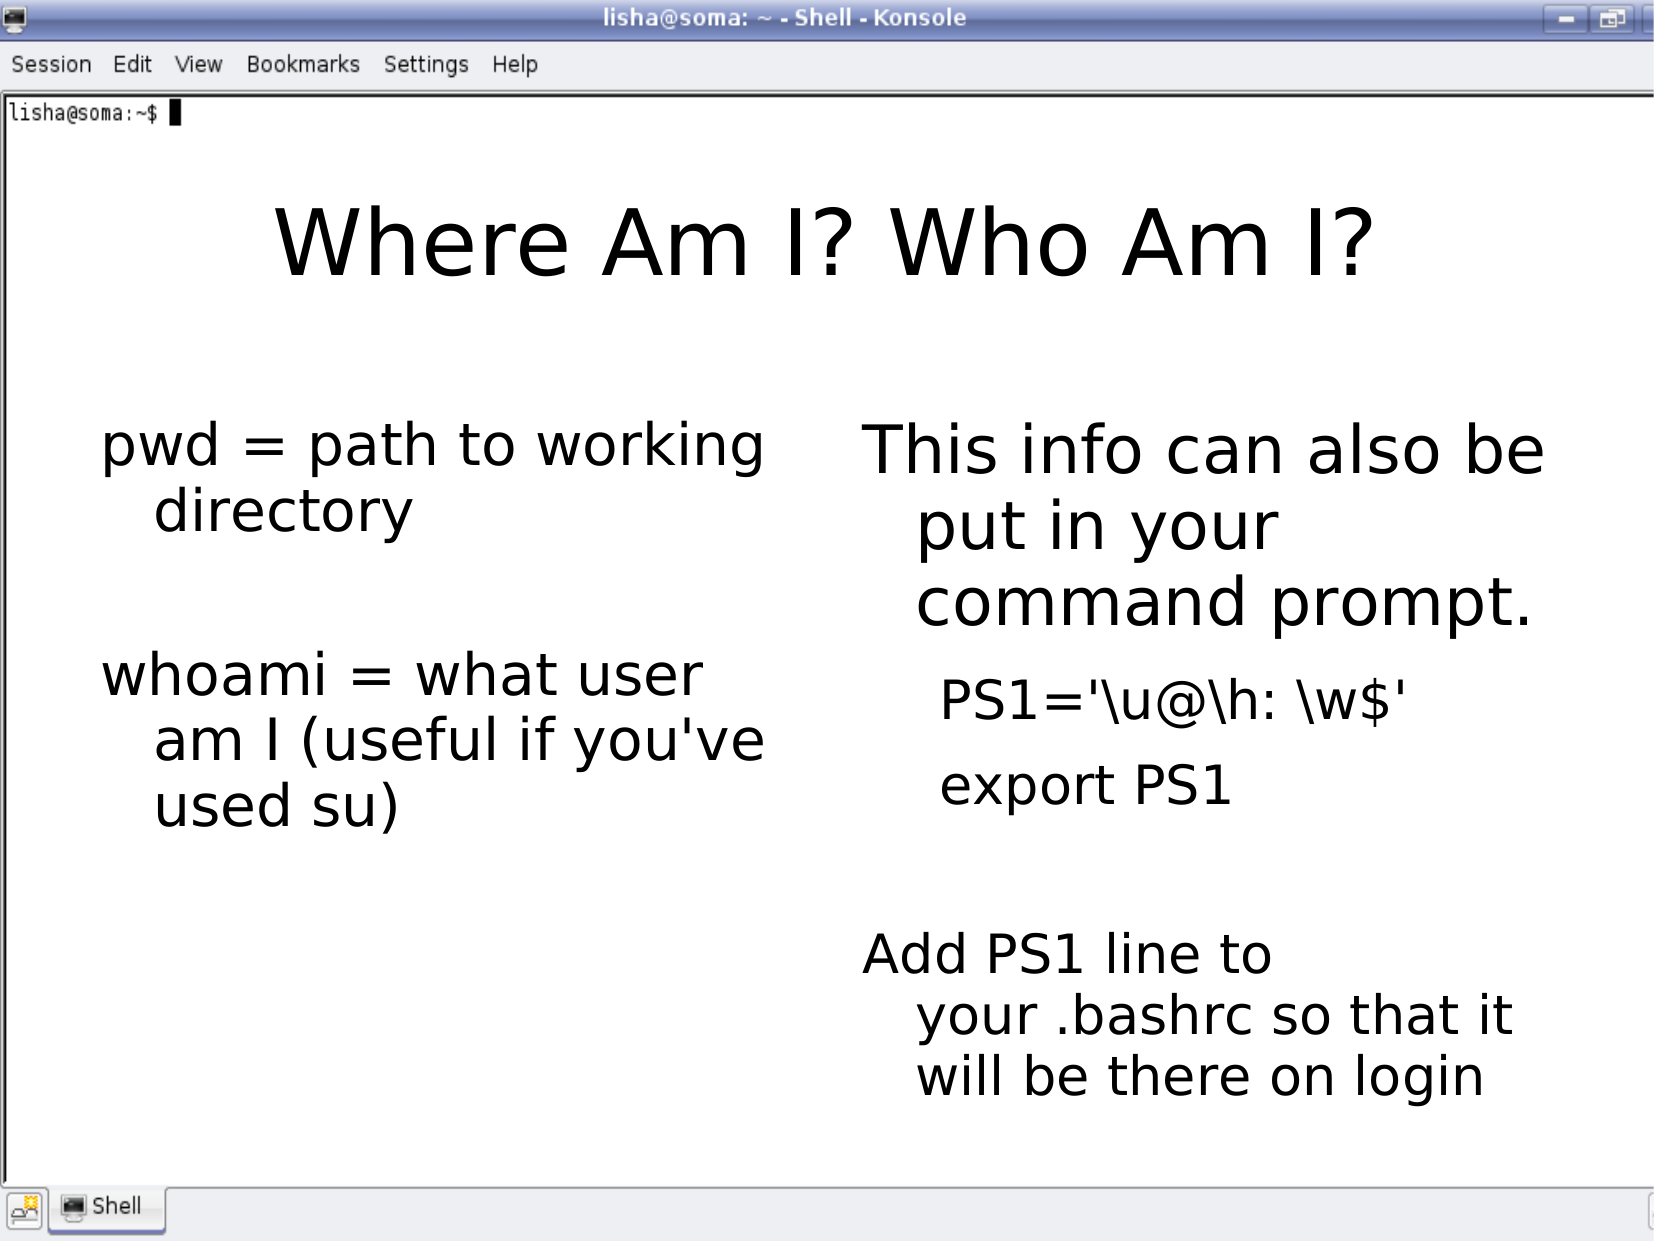

# Where Am I? Who Am I?
pwd = path to working directory
whoami = what user am I (useful if you've used su)‏
This info can also be put in your command prompt.
PS1='\u@\h: \w$'
export PS1
Add PS1 line to your .bashrc so that it will be there on login